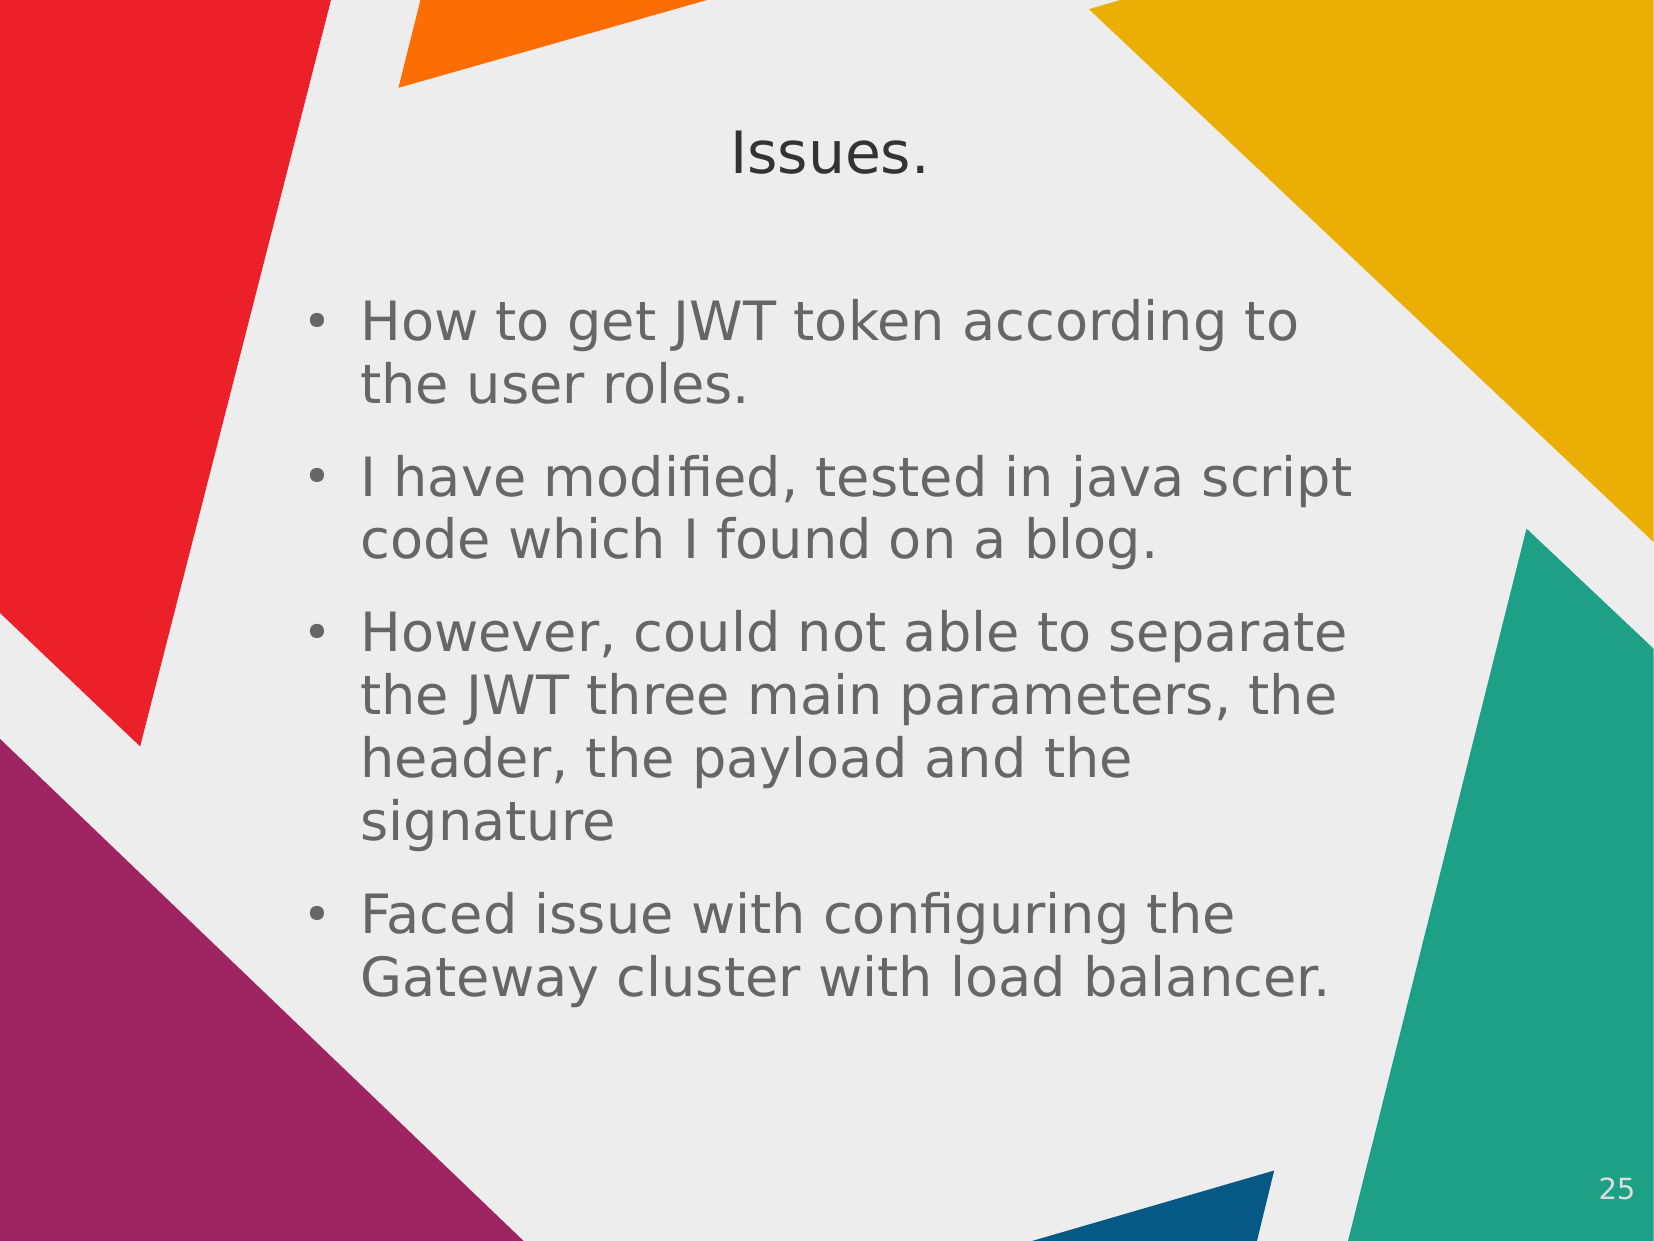

# Issues.
How to get JWT token according to the user roles.
I have modified, tested in java script code which I found on a blog.
However, could not able to separate the JWT three main parameters, the header, the payload and the signature
Faced issue with configuring the Gateway cluster with load balancer.
25